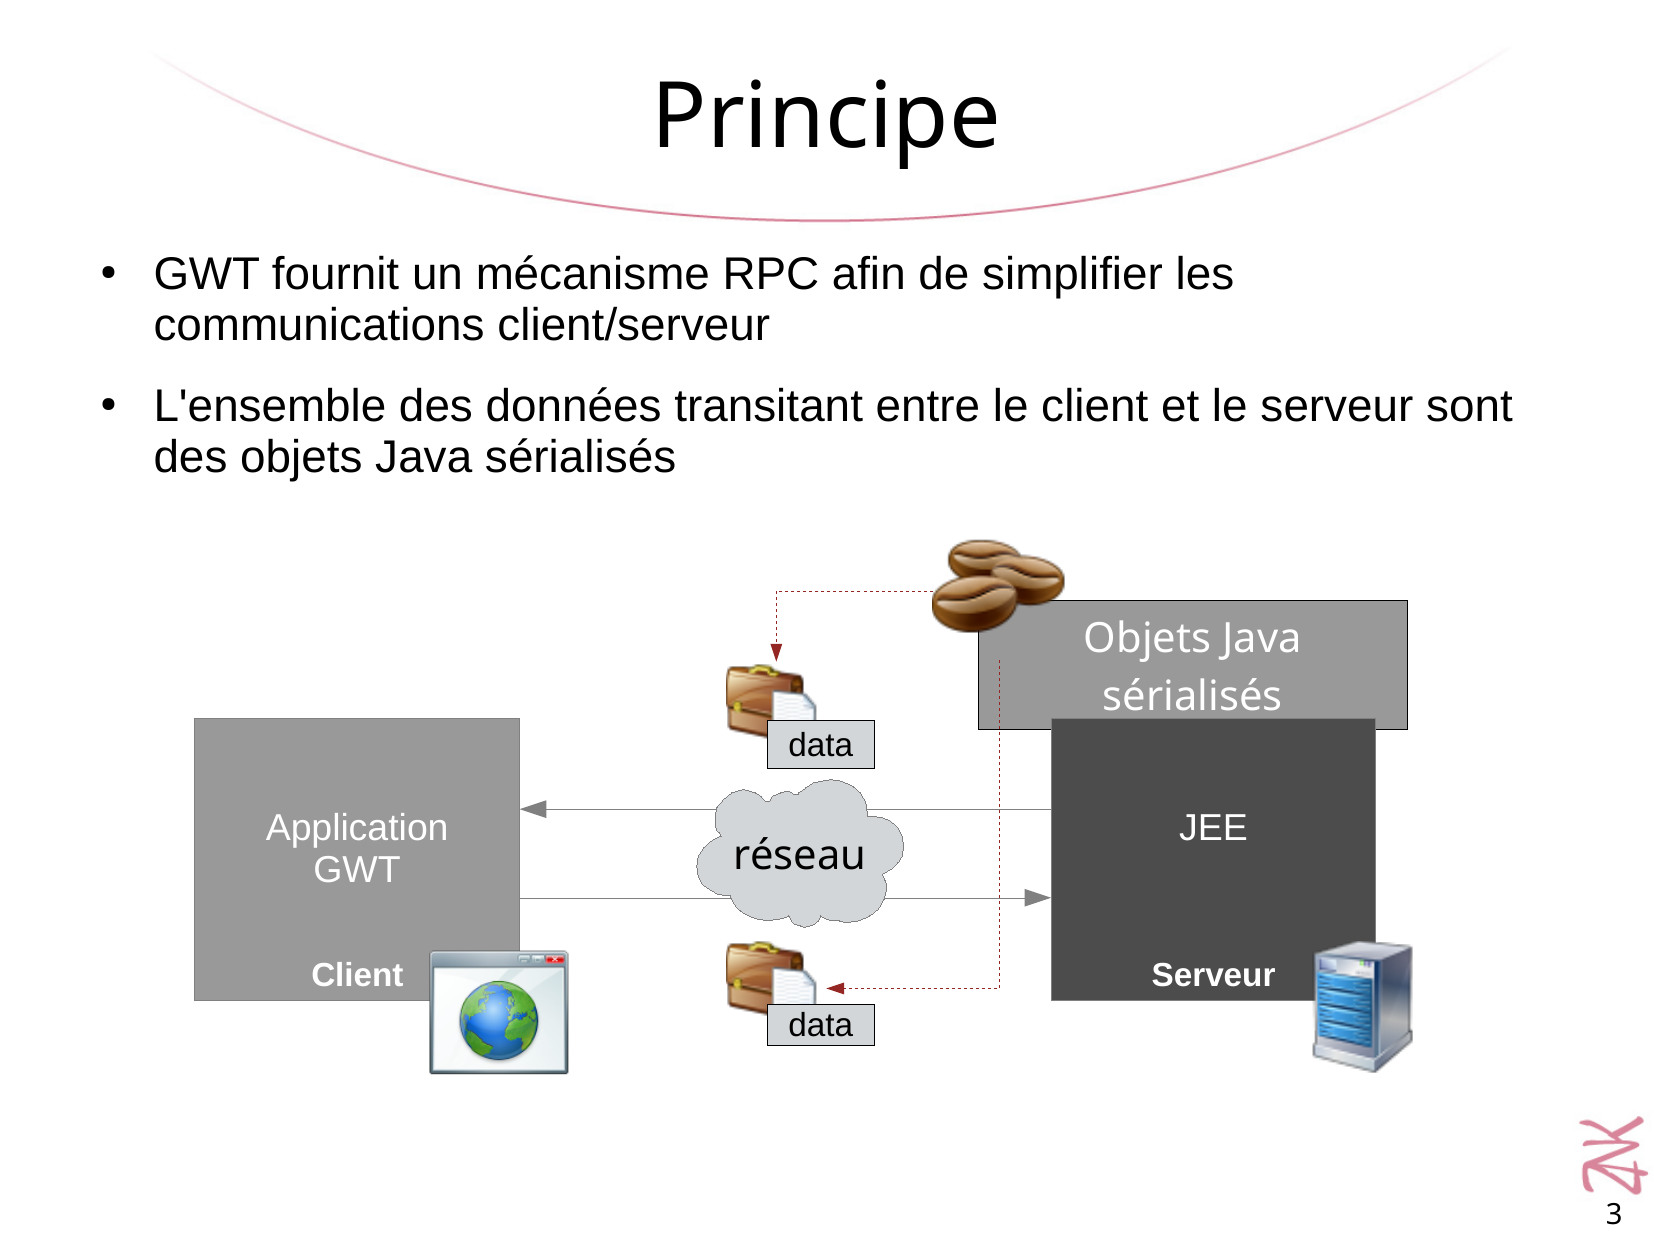

# Principe
GWT fournit un mécanisme RPC afin de simplifier les communications client/serveur
L'ensemble des données transitant entre le client et le serveur sont des objets Java sérialisés
Objets Java sérialisés
Client
Serveur
data
réseau
Application
GWT
JEE
HTML
data
3